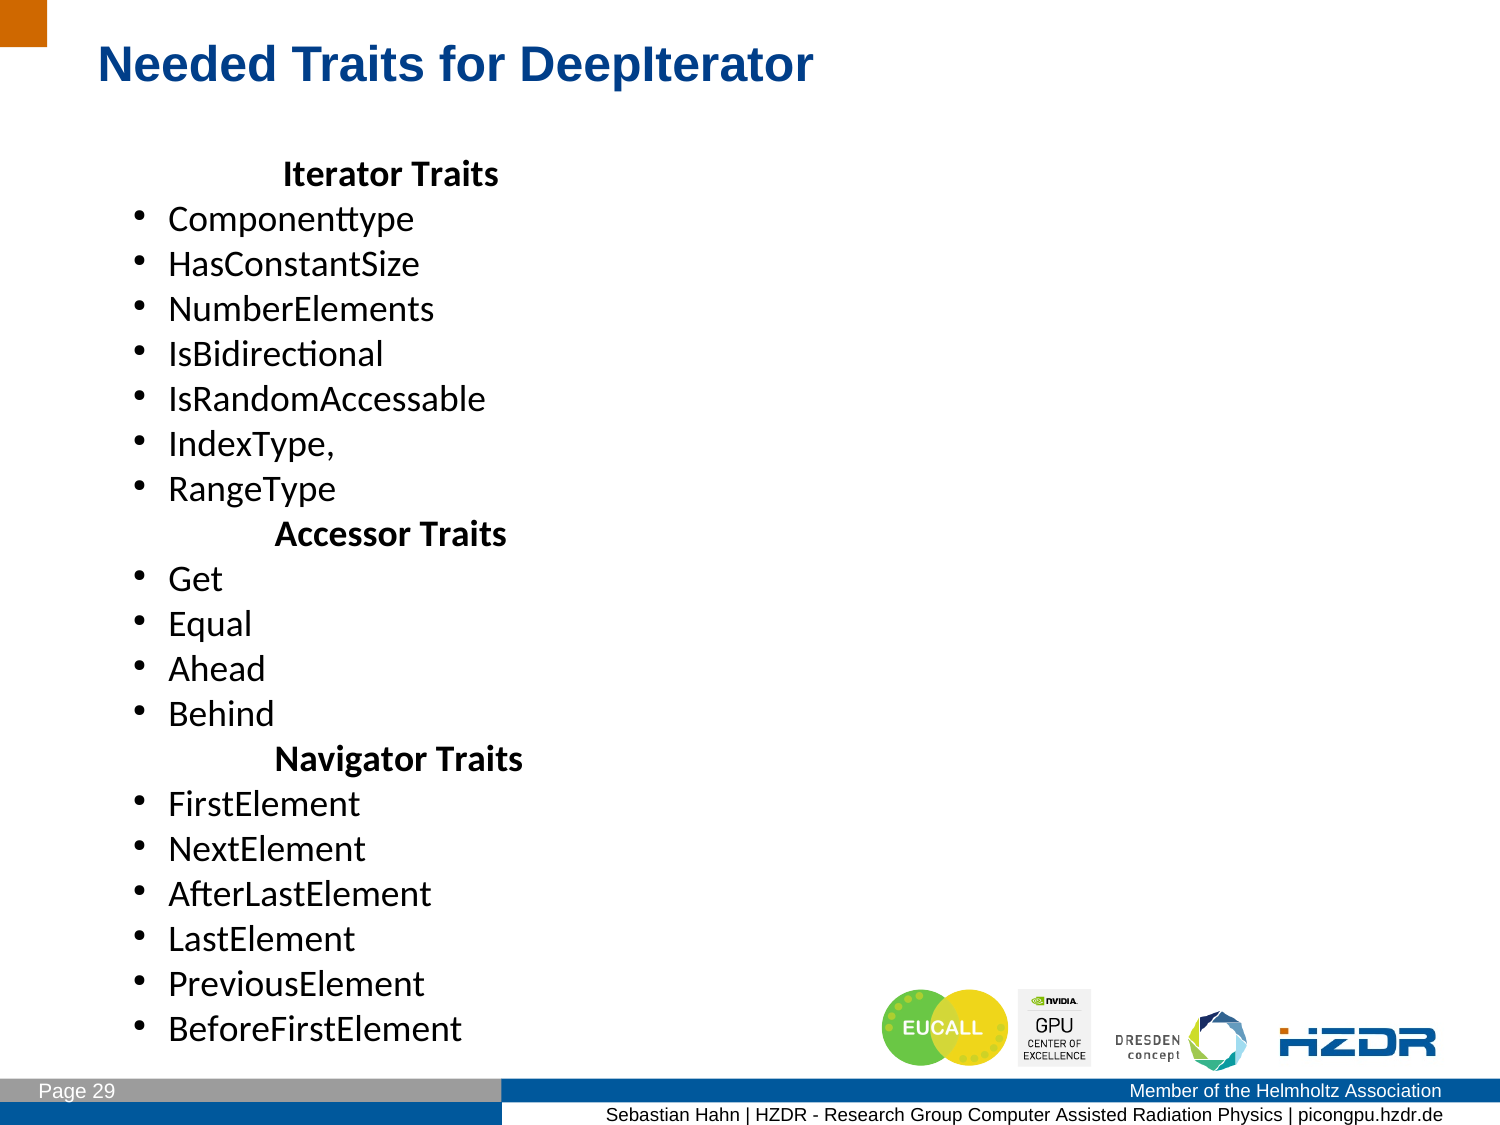

# Needed Traits for DeepIterator
	Iterator Traits
Componenttype
HasConstantSize
NumberElements
IsBidirectional
IsRandomAccessable
IndexType,
RangeType
Accessor Traits
Get
Equal
Ahead
Behind
Navigator Traits
FirstElement
NextElement
AfterLastElement
LastElement
PreviousElement
BeforeFirstElement